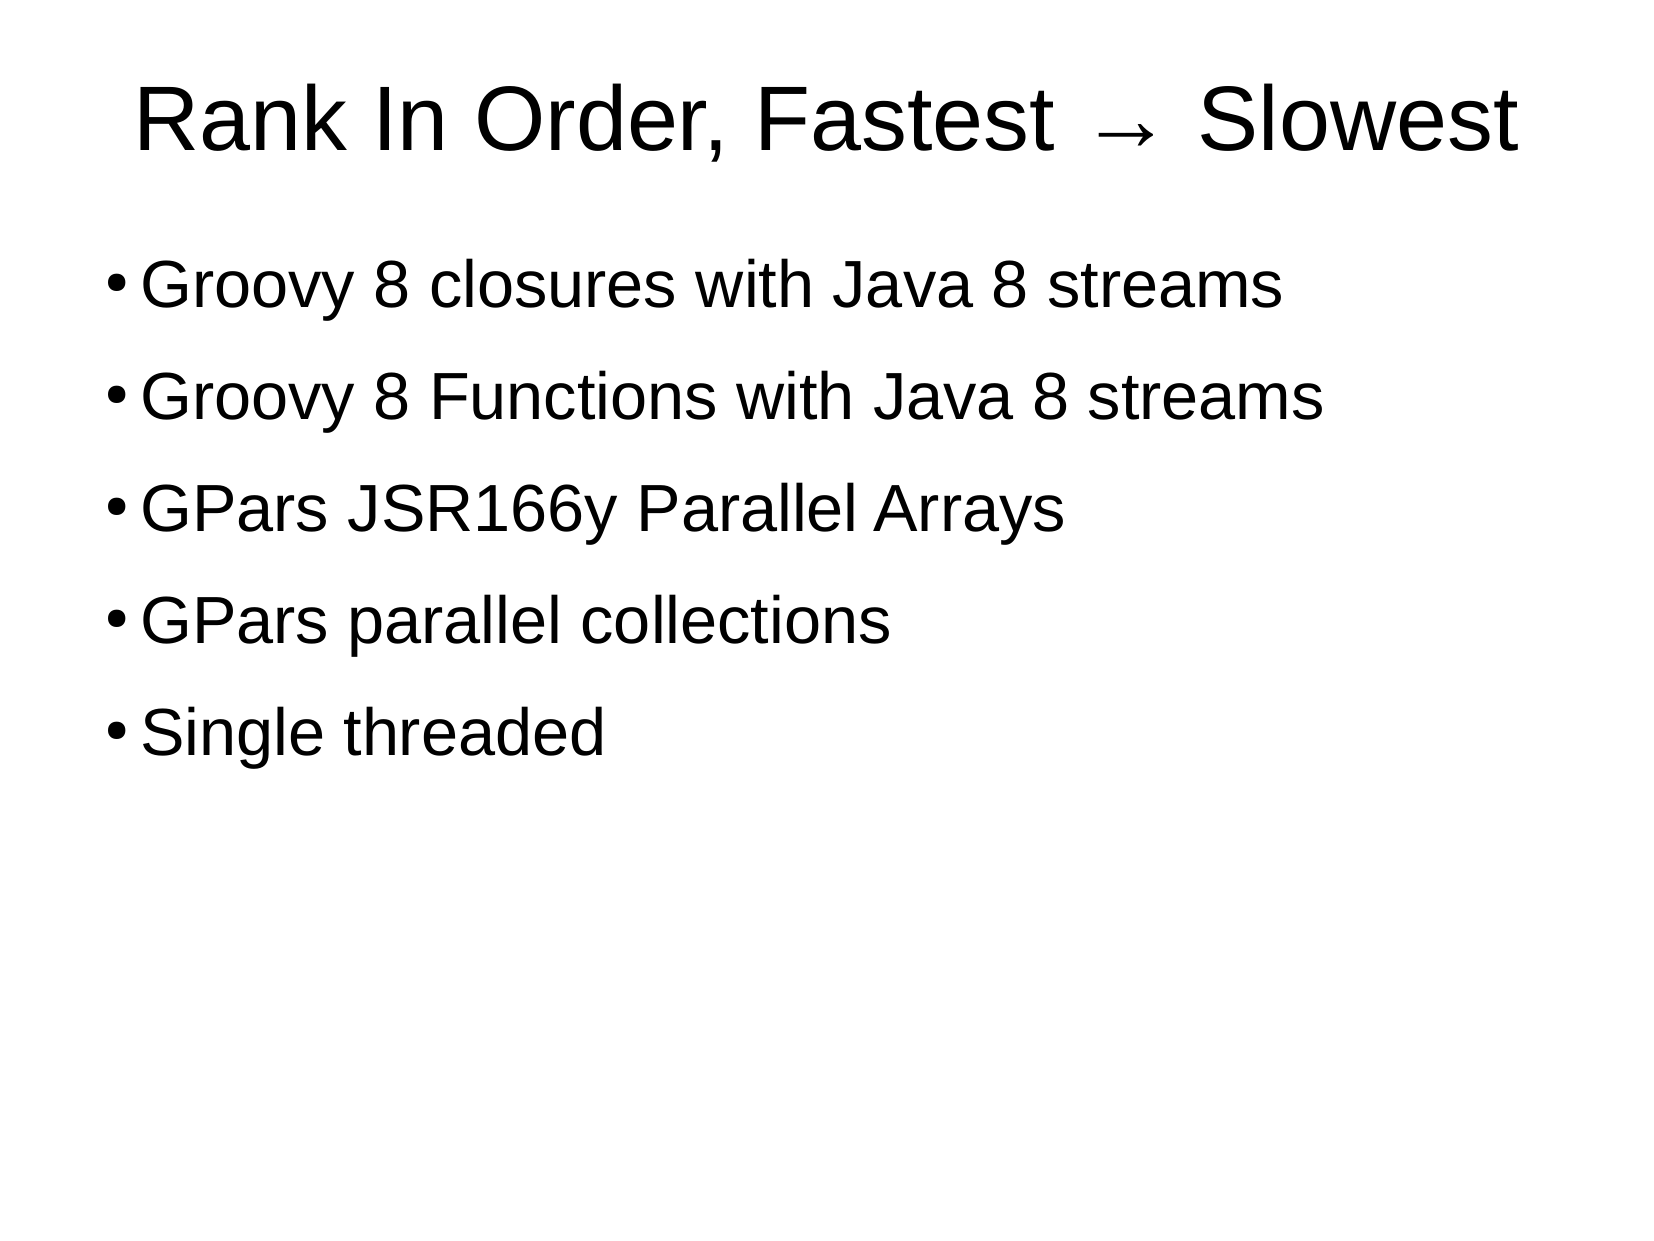

# Rank In Order, Fastest → Slowest
Groovy 8 closures with Java 8 streams
Groovy 8 Functions with Java 8 streams
GPars JSR166y Parallel Arrays
GPars parallel collections
Single threaded